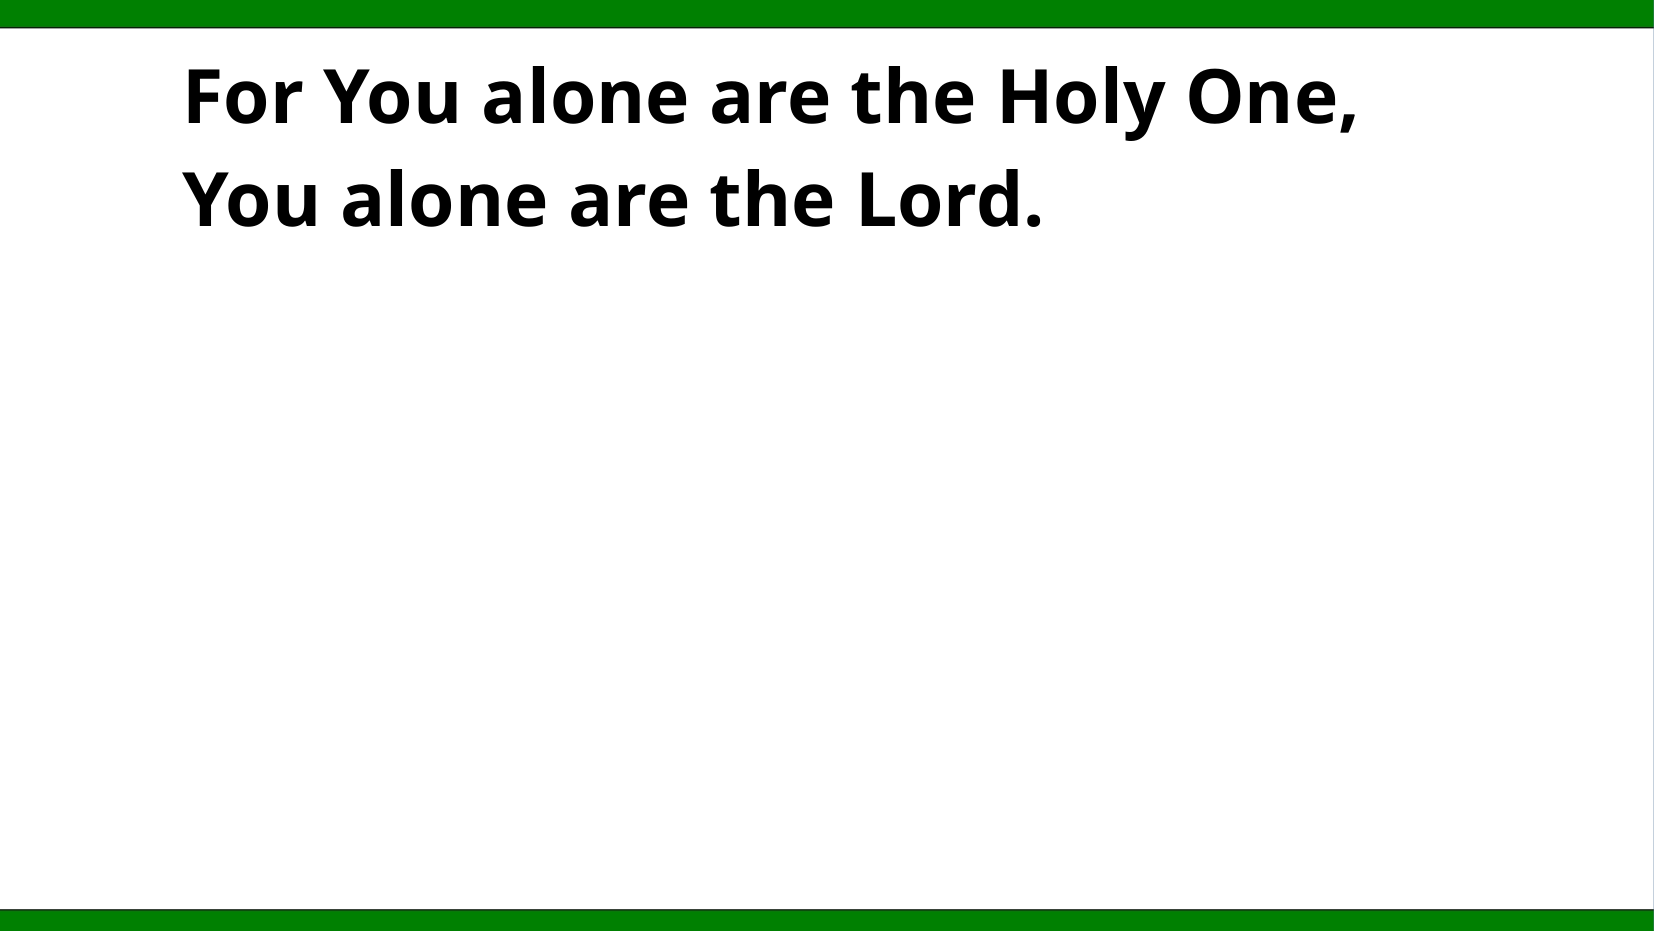

For You alone are the Holy One,
 You alone are the Lord.